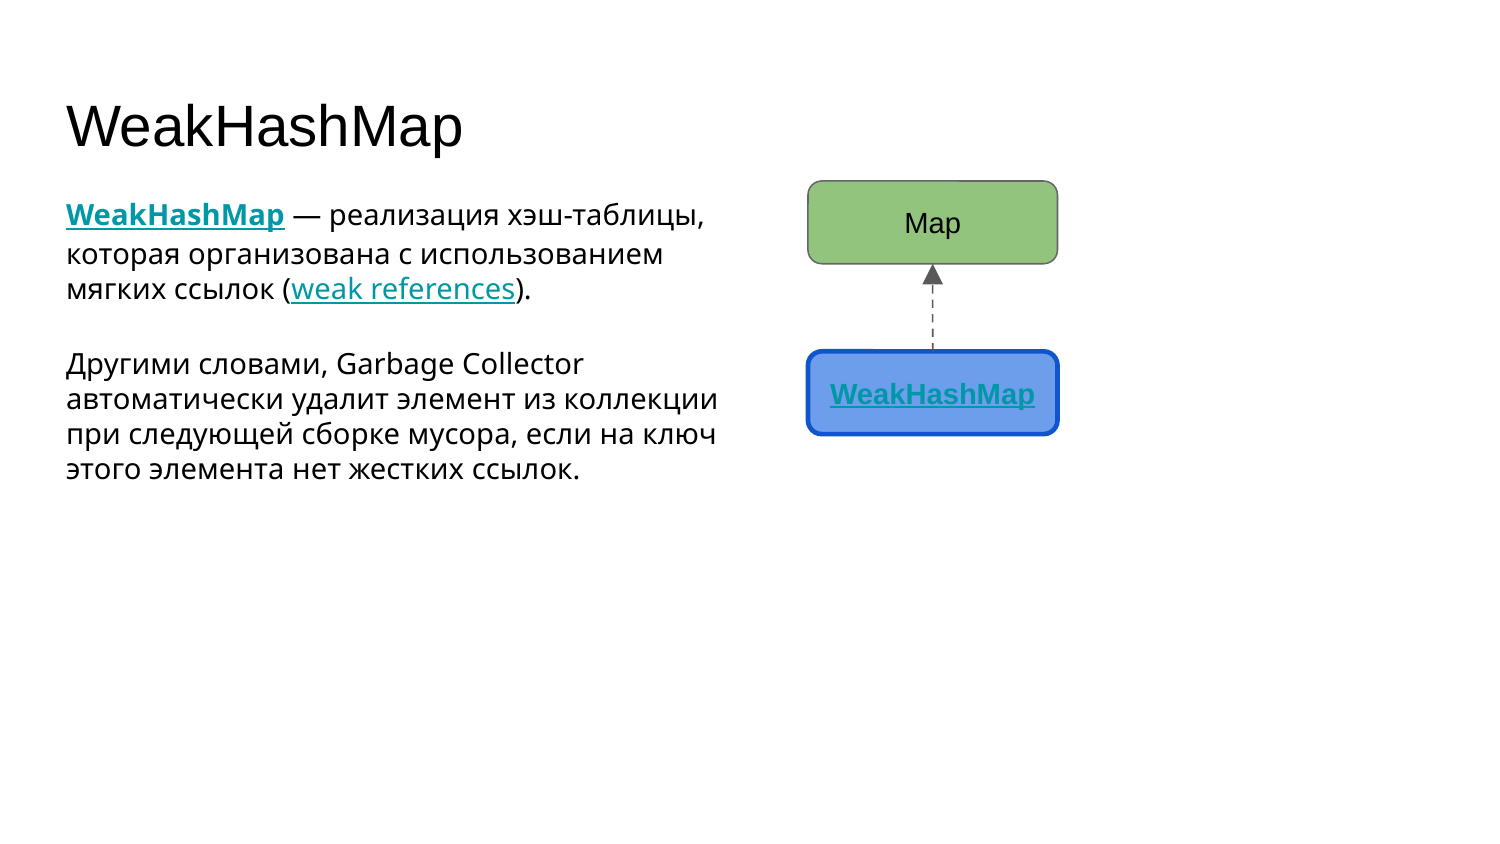

# WeakHashMap
WeakHashMap — реализация хэш-таблицы, которая организована с использованием мягких ссылок (weak references).
Другими словами, Garbage Collector автоматически удалит элемент из коллекции при следующей сборке мусора, если на ключ этого элемента нет жестких ссылок.
Map
WeakHashMap